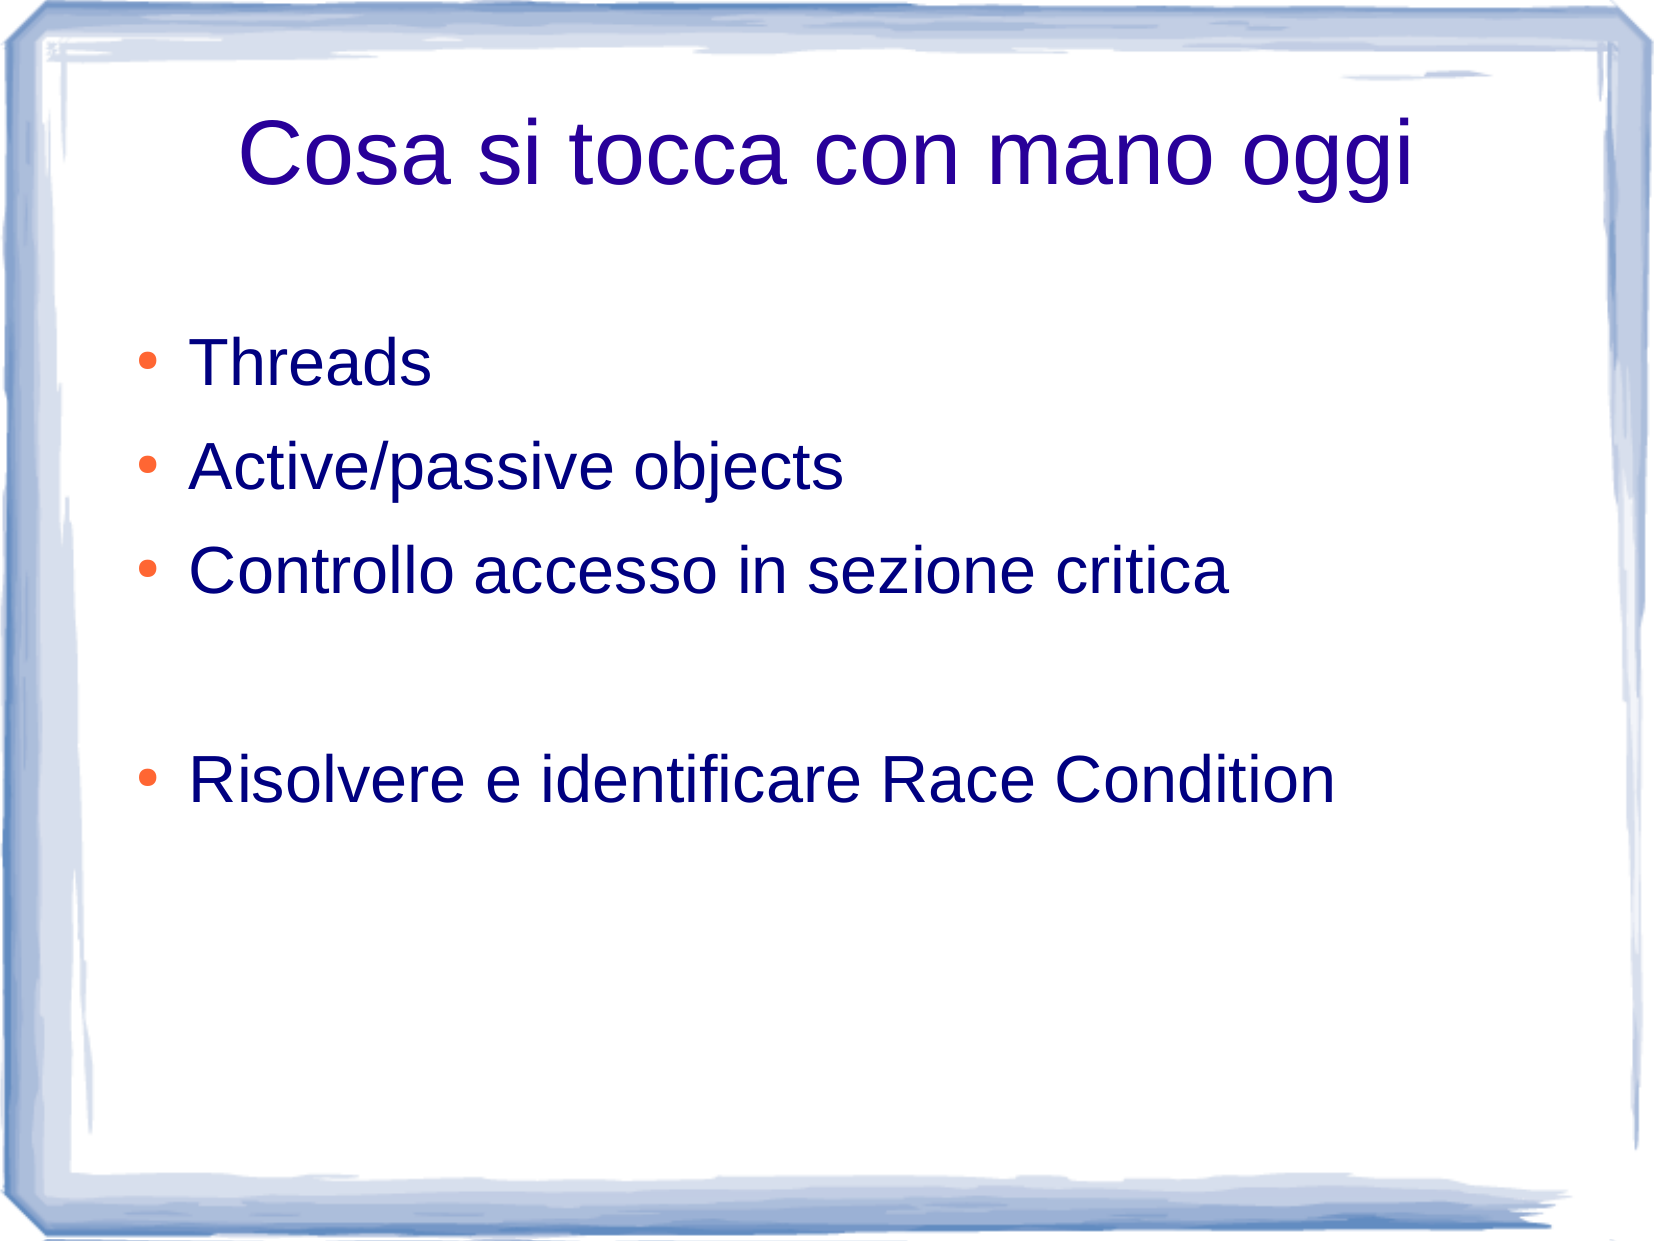

# Cosa si tocca con mano oggi
Threads
Active/passive objects
Controllo accesso in sezione critica
Risolvere e identificare Race Condition